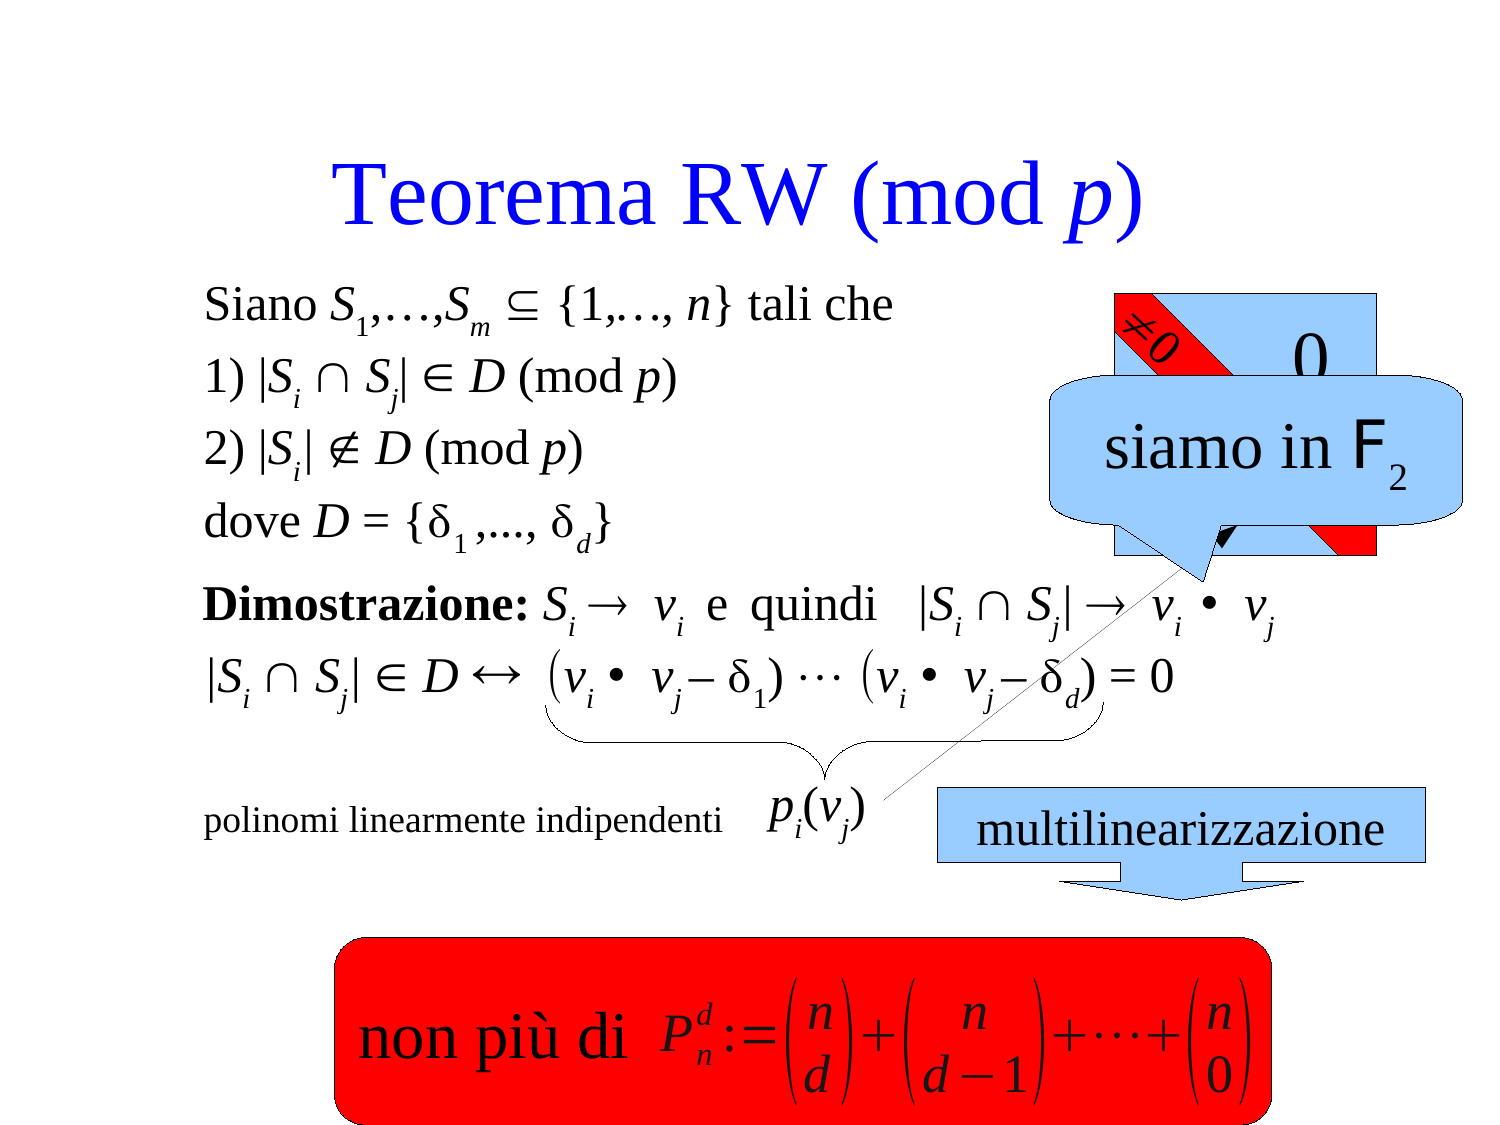

# Teorema RW (mod p)
Siano S1,…,Sm  {1,…, n} tali che
 |Si  Sj| ∈ D (mod p)
 |Si|  D (mod p)
dove D = {1 ,..., d}
0
0
0
0
siamo in F2
Dimostrazione: Si  vi e quindi |Si  Sj|  vi • vj
|Si  Sj| ∈ D  (vi • vj – 1) ⋯ (vi • vj – d) = 0
pi(vj)
polinomi linearmente indipendenti
multilinearizzazione
non più di